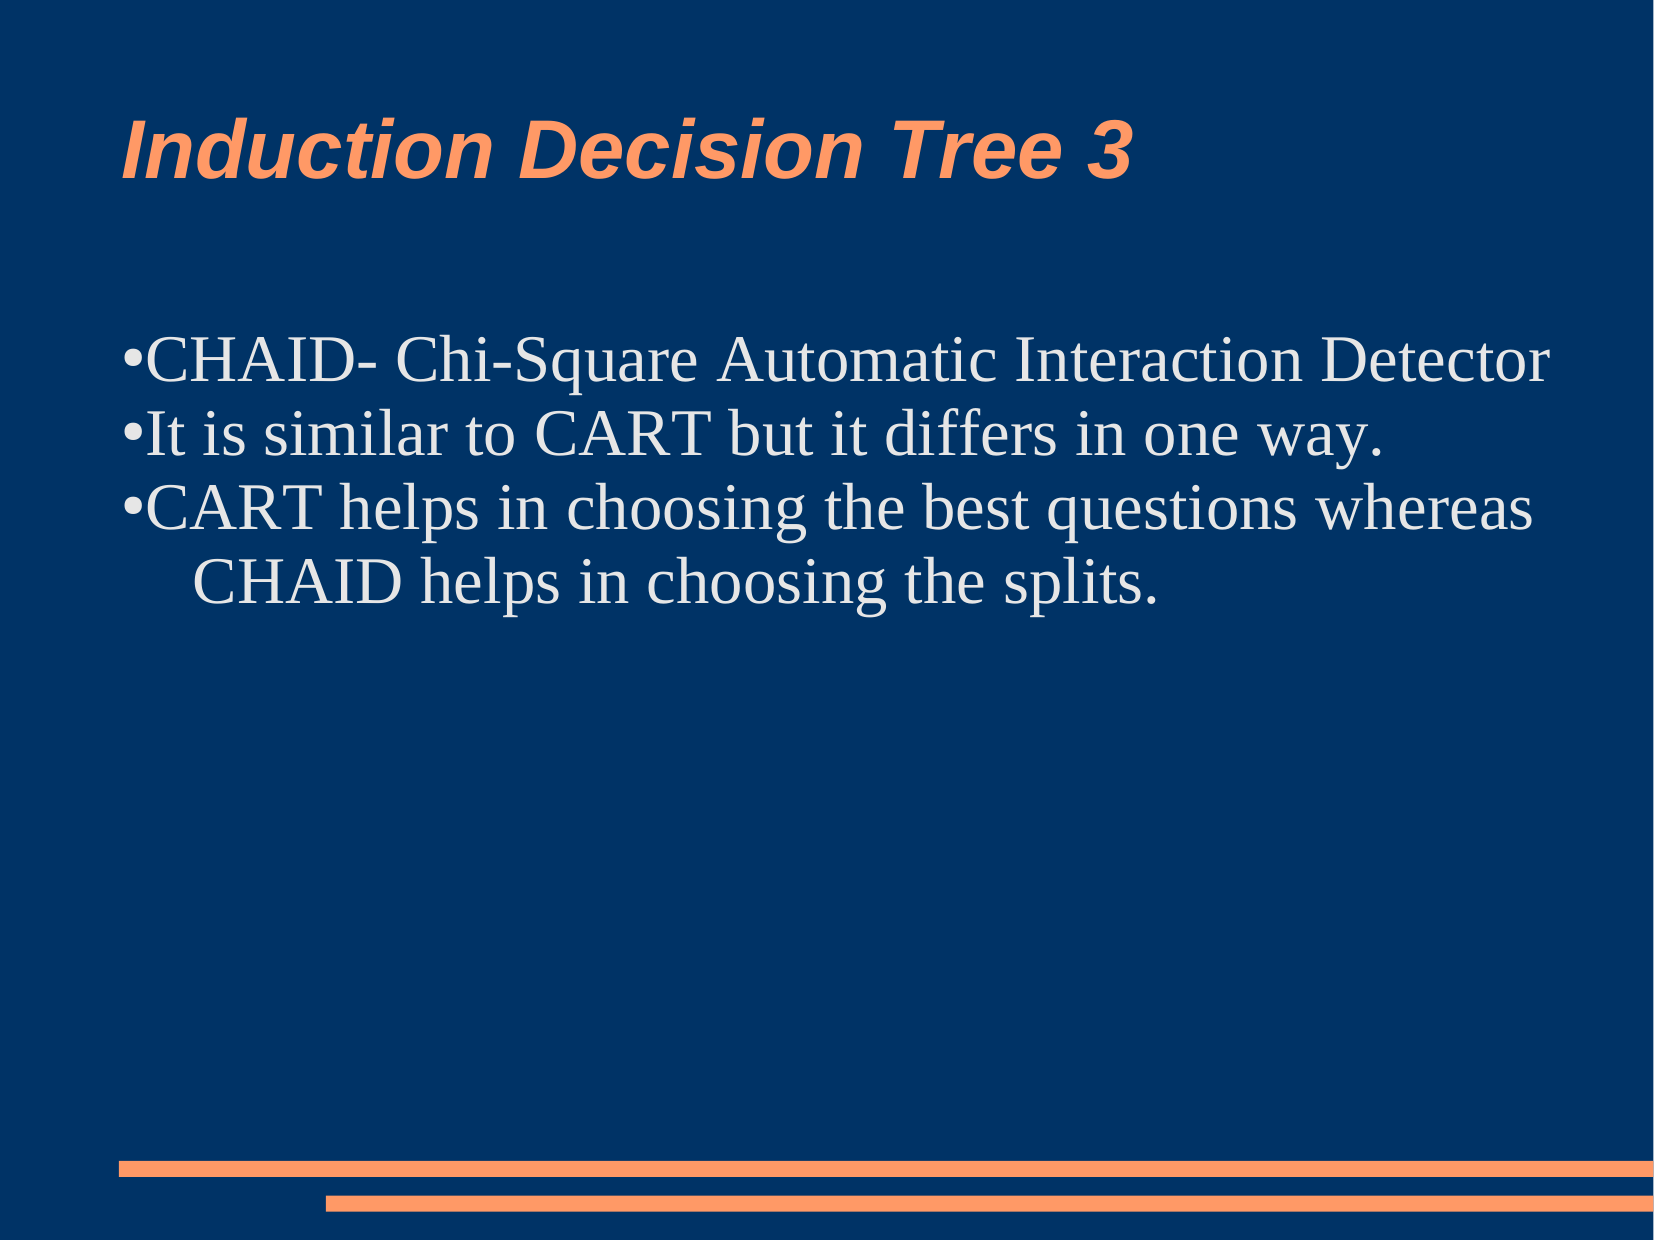

# Induction Decision Tree 3
CHAID- Chi-Square Automatic Interaction Detector
It is similar to CART but it differs in one way.
CART helps in choosing the best questions whereas CHAID helps in choosing the splits.